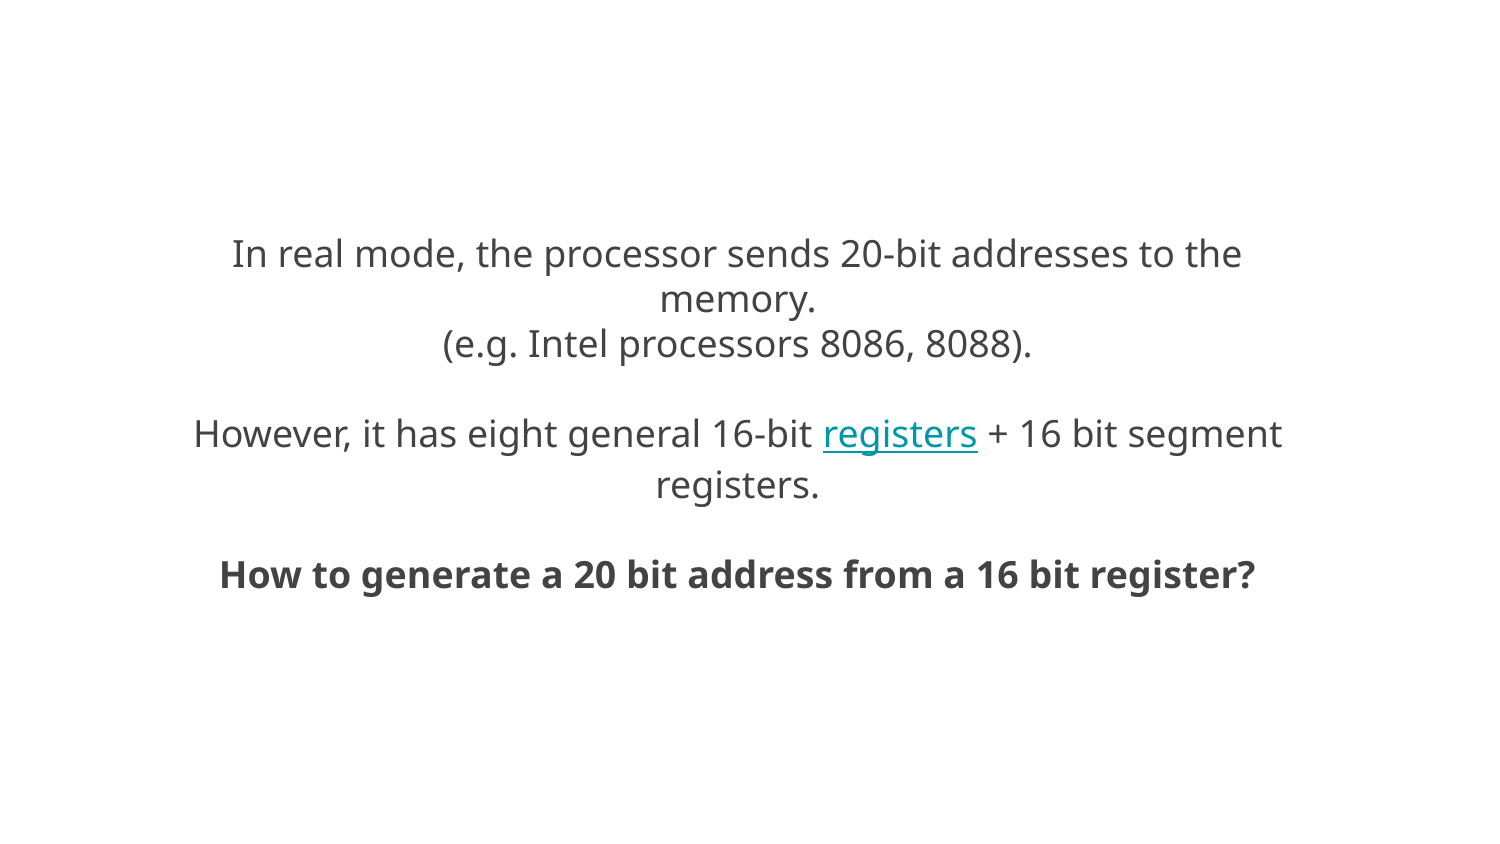

In real mode, the processor sends 20-bit addresses to the memory.
(e.g. Intel processors 8086, 8088).
However, it has eight general 16-bit registers + 16 bit segment registers.
How to generate a 20 bit address from a 16 bit register?